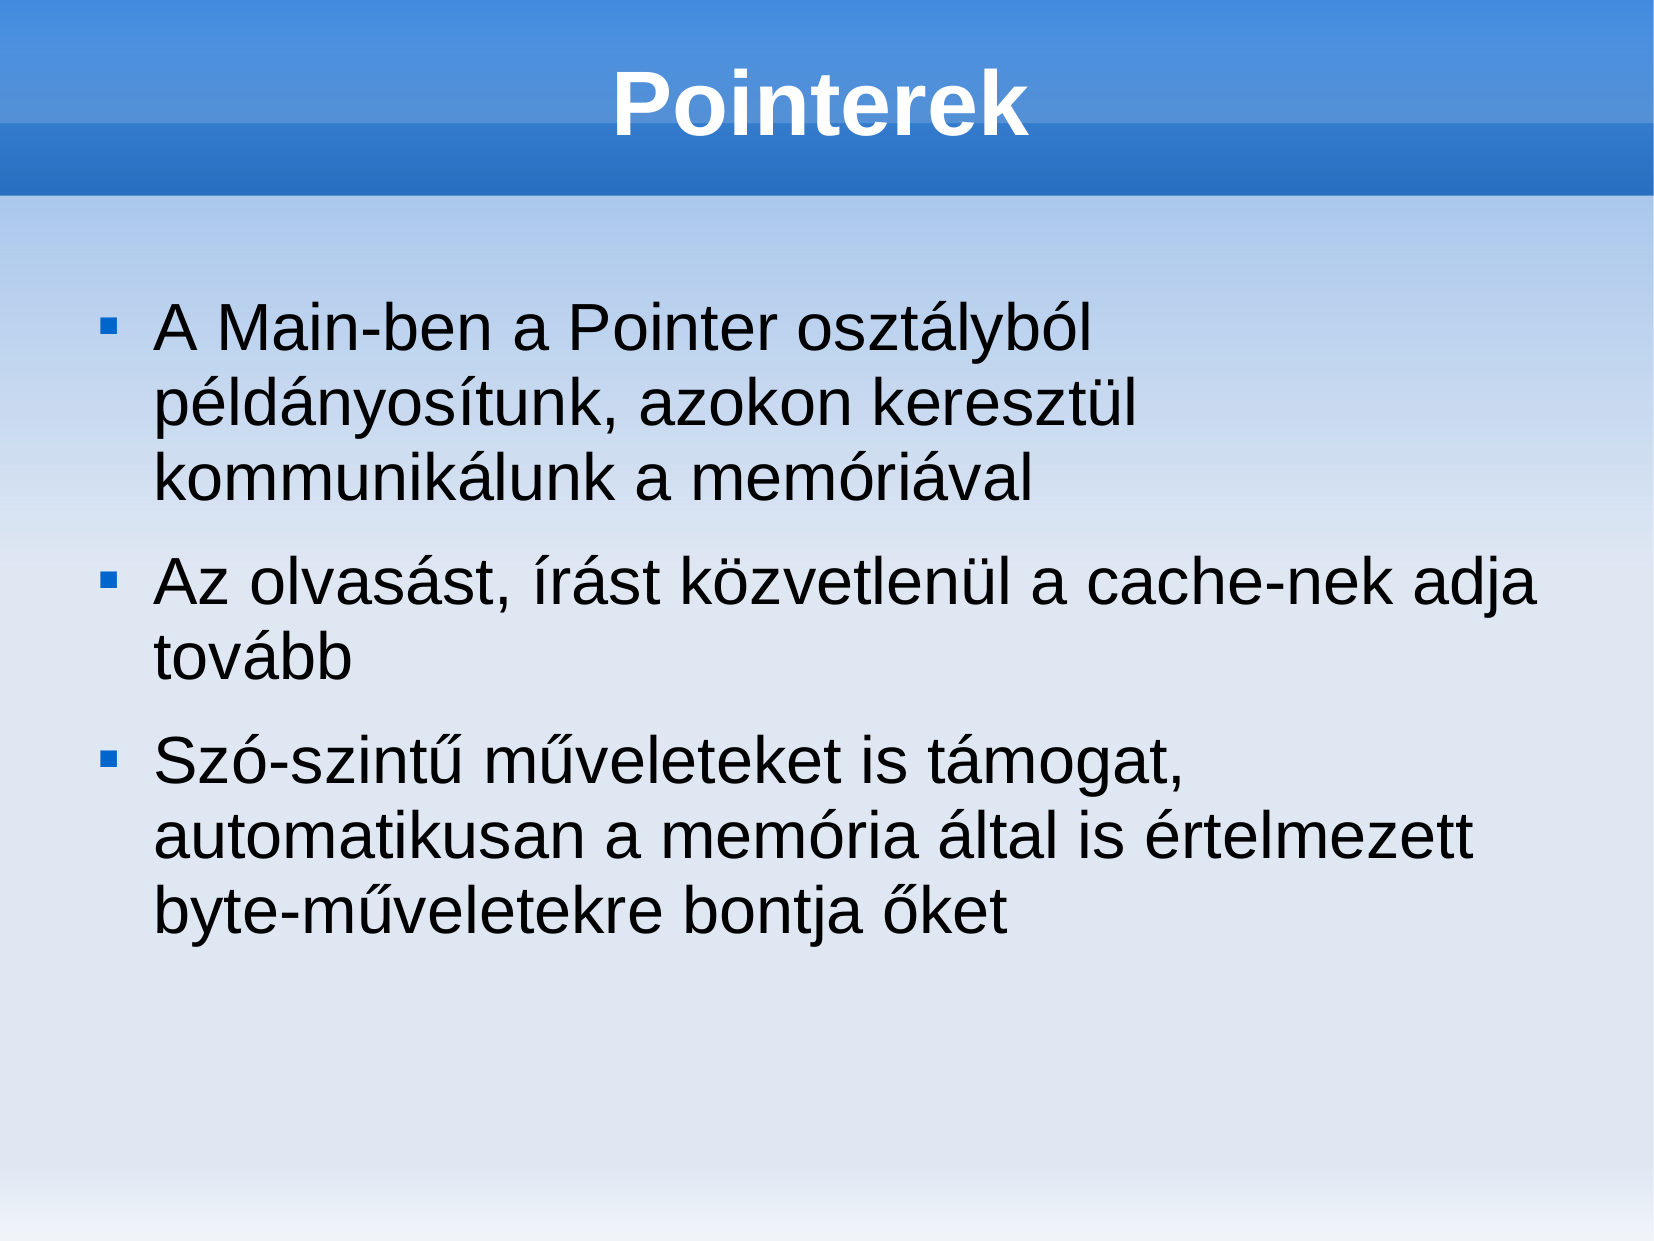

# Pointerek
A Main-ben a Pointer osztályból példányosítunk, azokon keresztül kommunikálunk a memóriával
Az olvasást, írást közvetlenül a cache-nek adja tovább
Szó-szintű műveleteket is támogat, automatikusan a memória által is értelmezett byte-műveletekre bontja őket